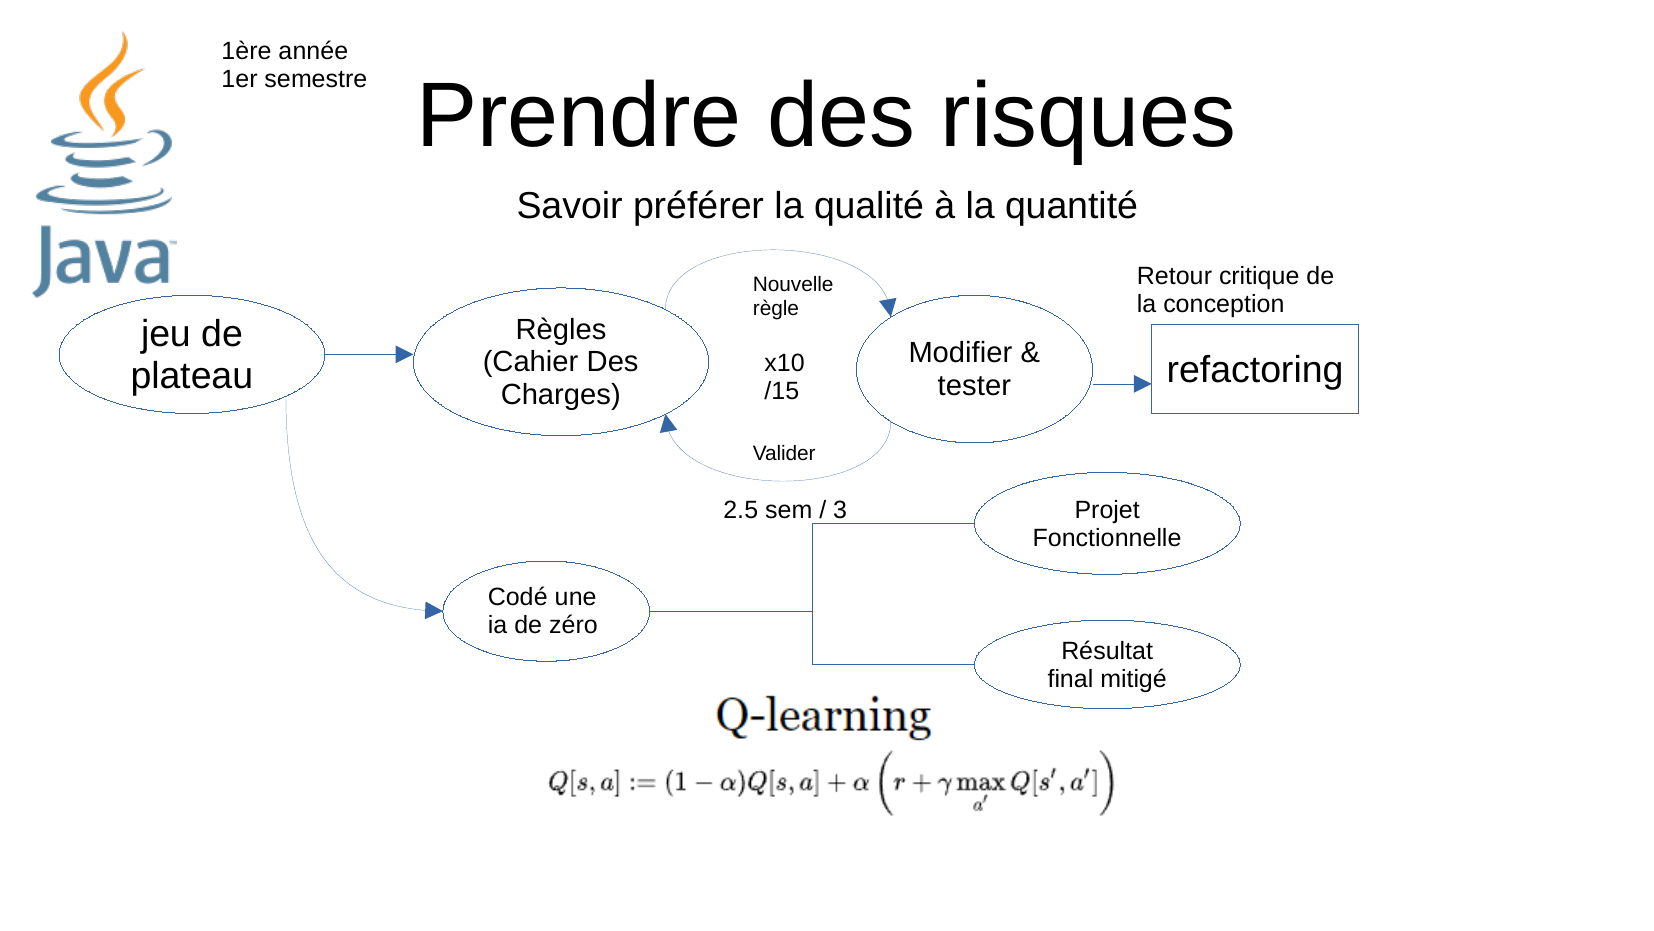

1ère année
1er semestre
# Prendre des risques
Savoir préférer la qualité à la quantité
Retour critique de la conception
Nouvelle règle
 Règles (Cahier Des Charges)
jeu de plateau
Modifier &
tester
refactoring
x10
/15
Valider
Projet Fonctionnelle
2.5 sem / 3
Codé une ia de zéro
Résultat
final mitigé